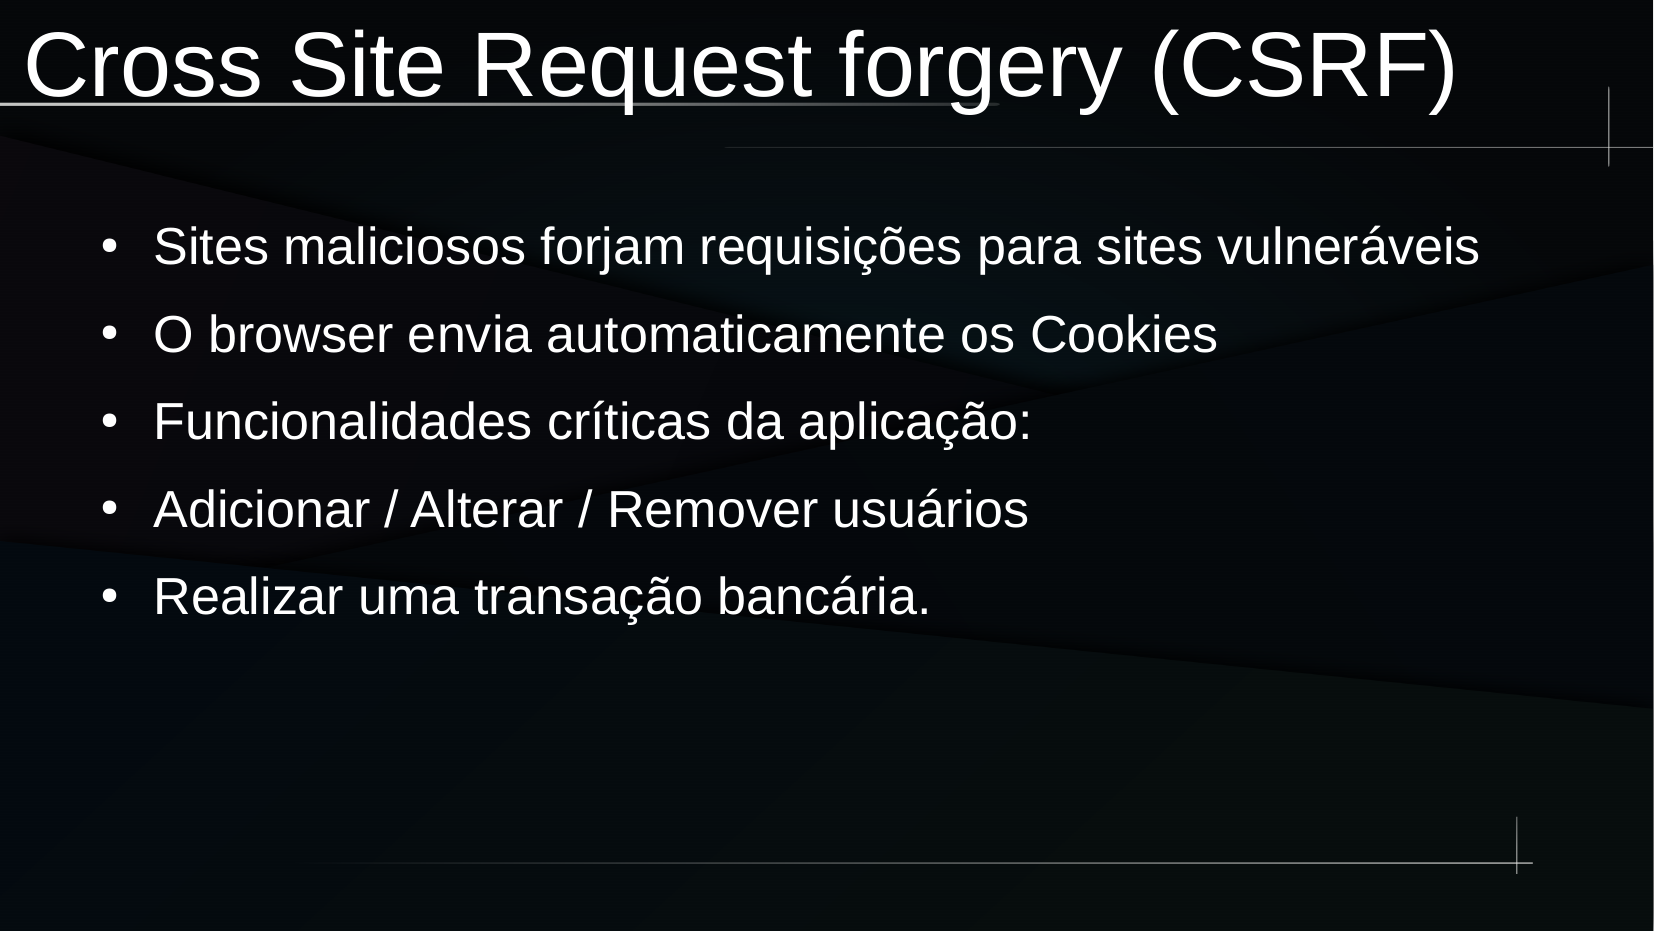

# Cross Site Request forgery (CSRF)
Sites maliciosos forjam requisições para sites vulneráveis
O browser envia automaticamente os Cookies
Funcionalidades críticas da aplicação:
Adicionar / Alterar / Remover usuários
Realizar uma transação bancária.